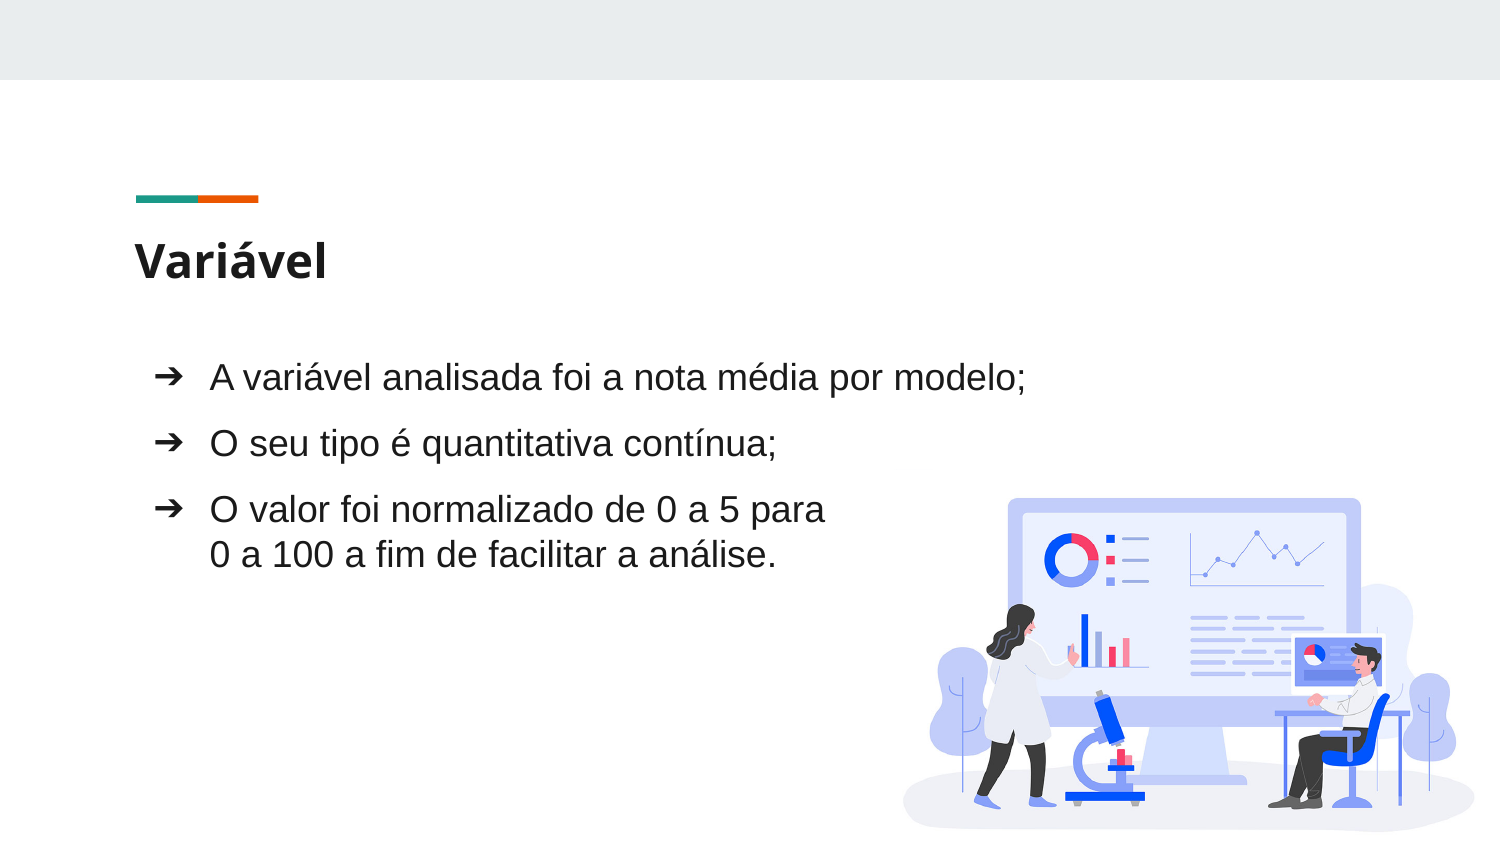

# Variável
A variável analisada foi a nota média por modelo;
O seu tipo é quantitativa contínua;
O valor foi normalizado de 0 a 5 para
0 a 100 a fim de facilitar a análise.